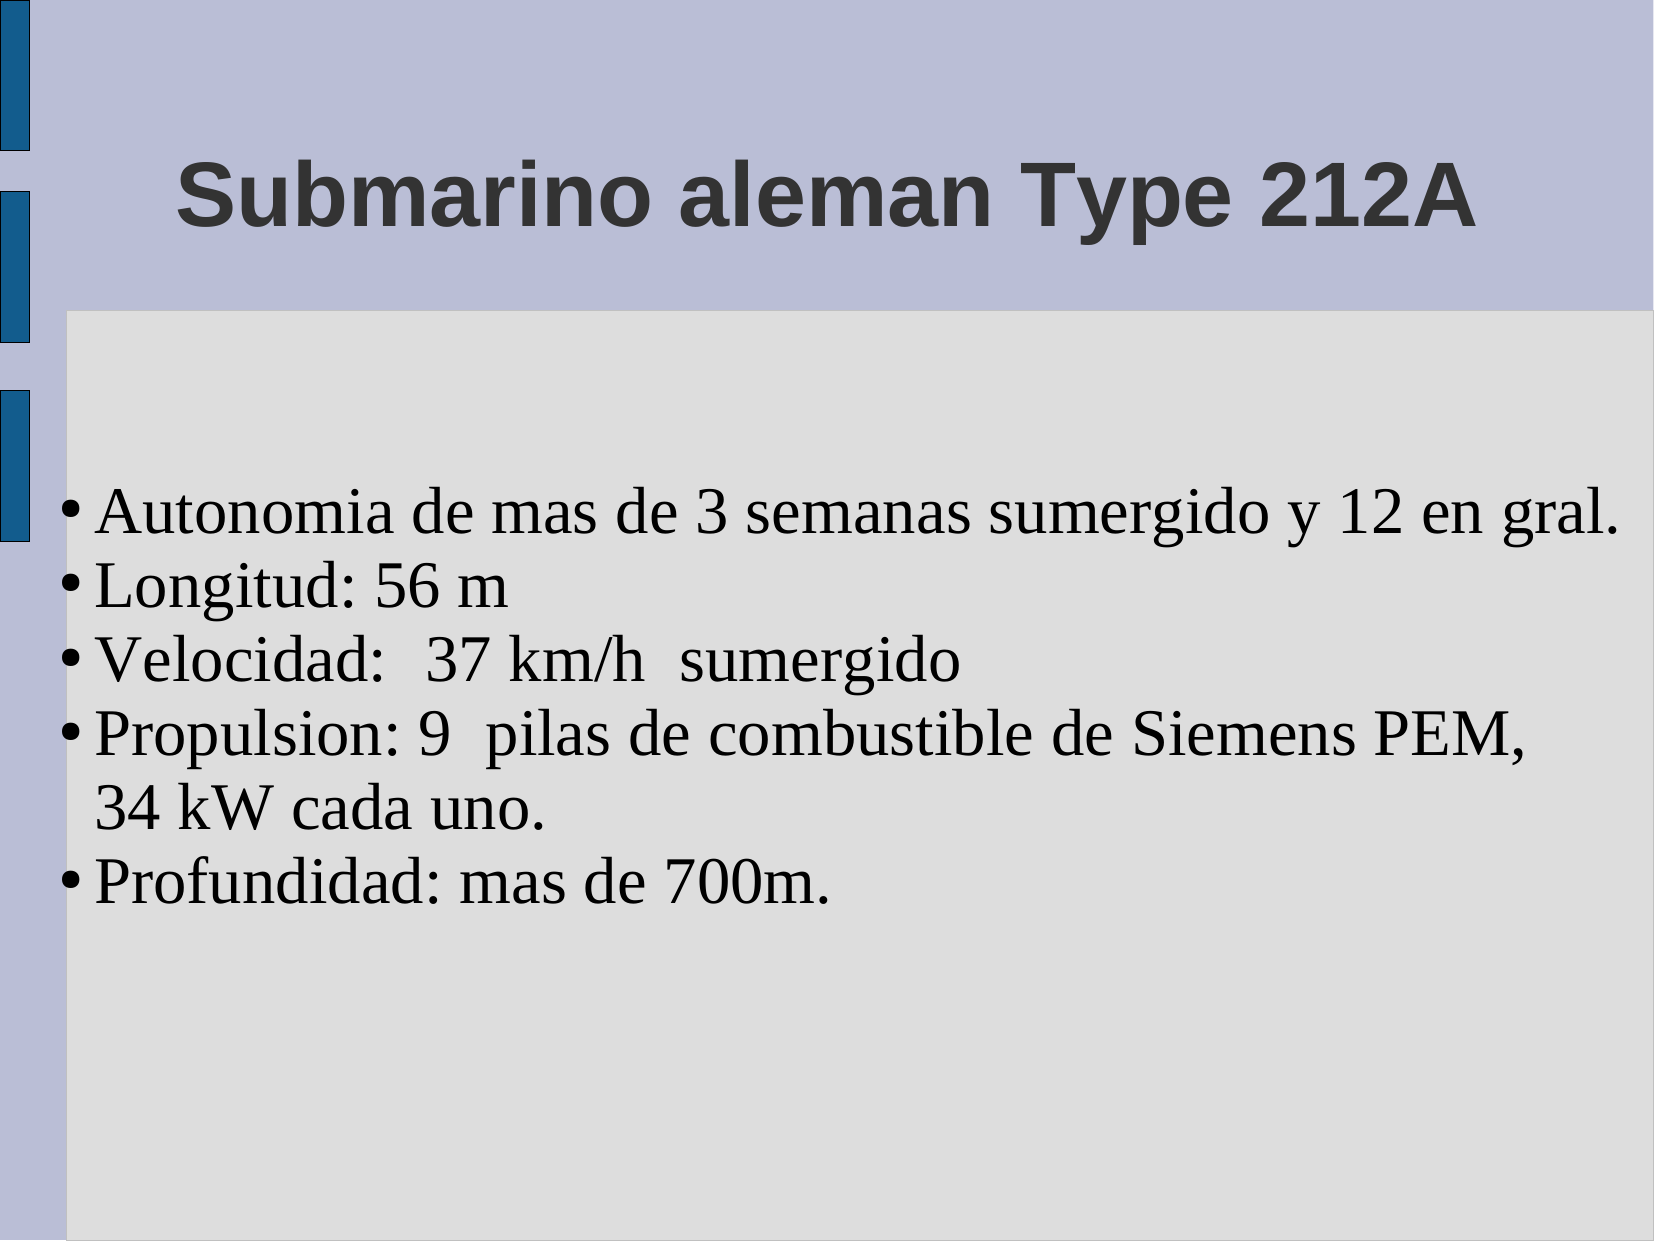

# Submarino aleman Type 212A
Autonomia de mas de 3 semanas sumergido y 12 en gral.
Longitud: 56 m
Velocidad: 	37 km/h sumergido
Propulsion: 9 pilas de combustible de Siemens PEM,
34 kW cada uno.
Profundidad: mas de 700m.